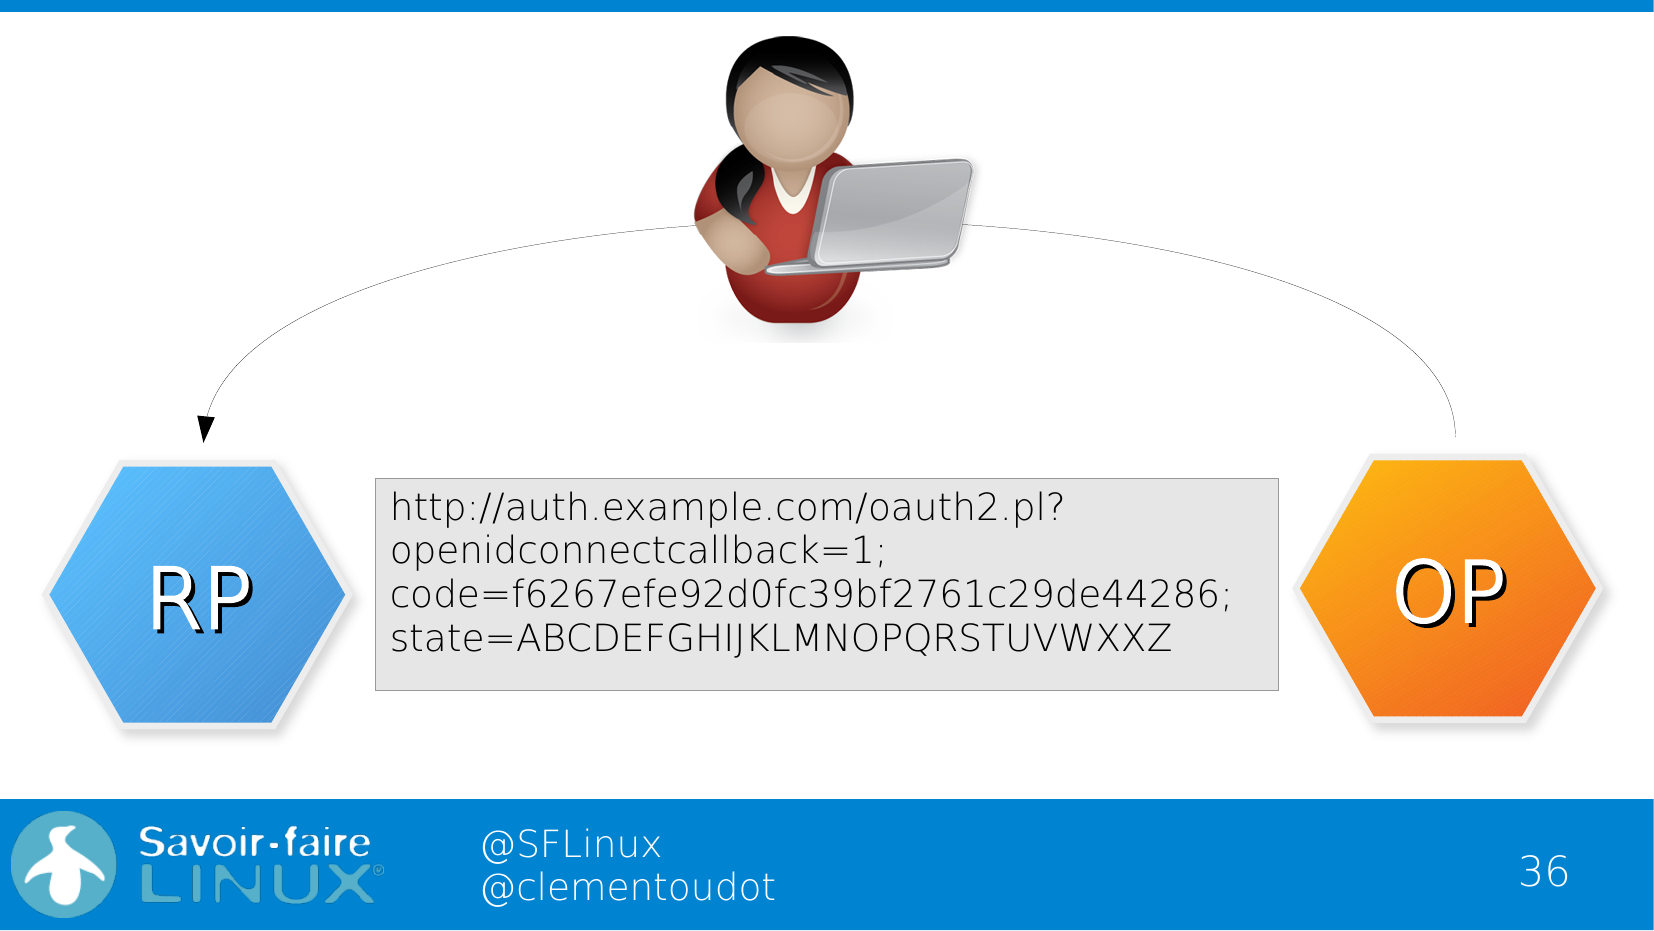

http://auth.example.com/oauth2.pl?
openidconnectcallback=1;
code=f6267efe92d0fc39bf2761c29de44286;
state=ABCDEFGHIJKLMNOPQRSTUVWXXZ
OP
RP
36